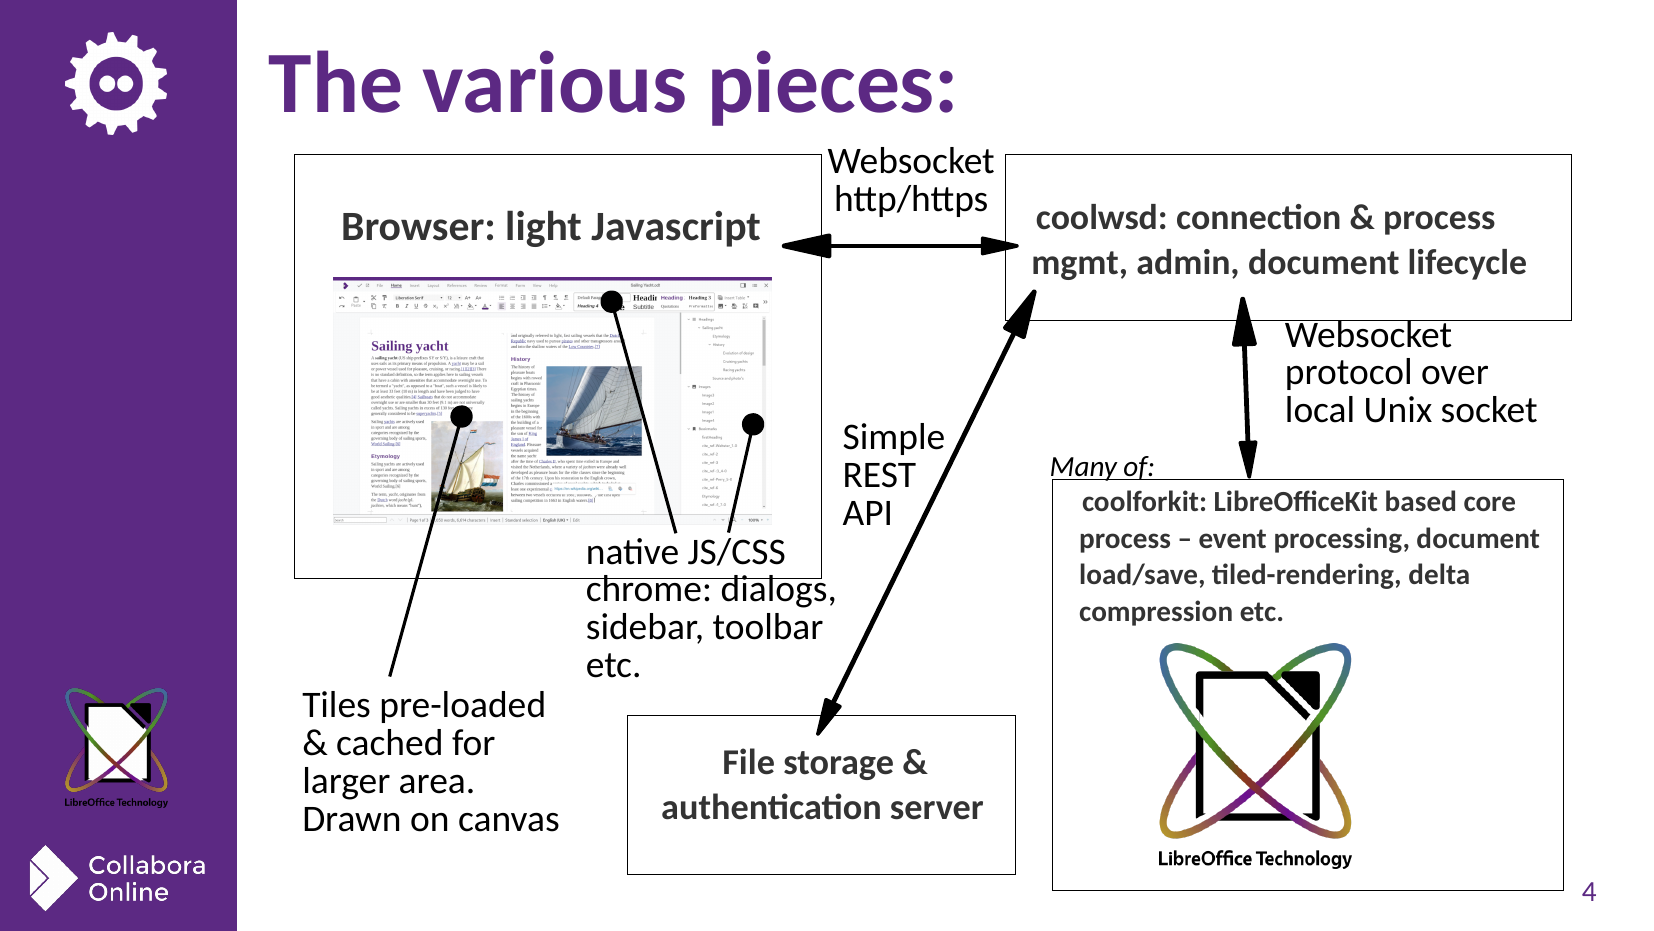

# The various pieces:
Websocket
http/https
coolwsd: connection & process mgmt, admin, document lifecycle
Browser: light Javascript
Websocket protocol over local Unix socket
Simple REST API
Many of:
coolforkit: LibreOfficeKit based core process – event processing, document load/save, tiled-rendering, delta compression etc.
native JS/CSS chrome: dialogs, sidebar, toolbar etc.
Tiles pre-loaded & cached for larger area. Drawn on canvas
File storage &
authentication server
4